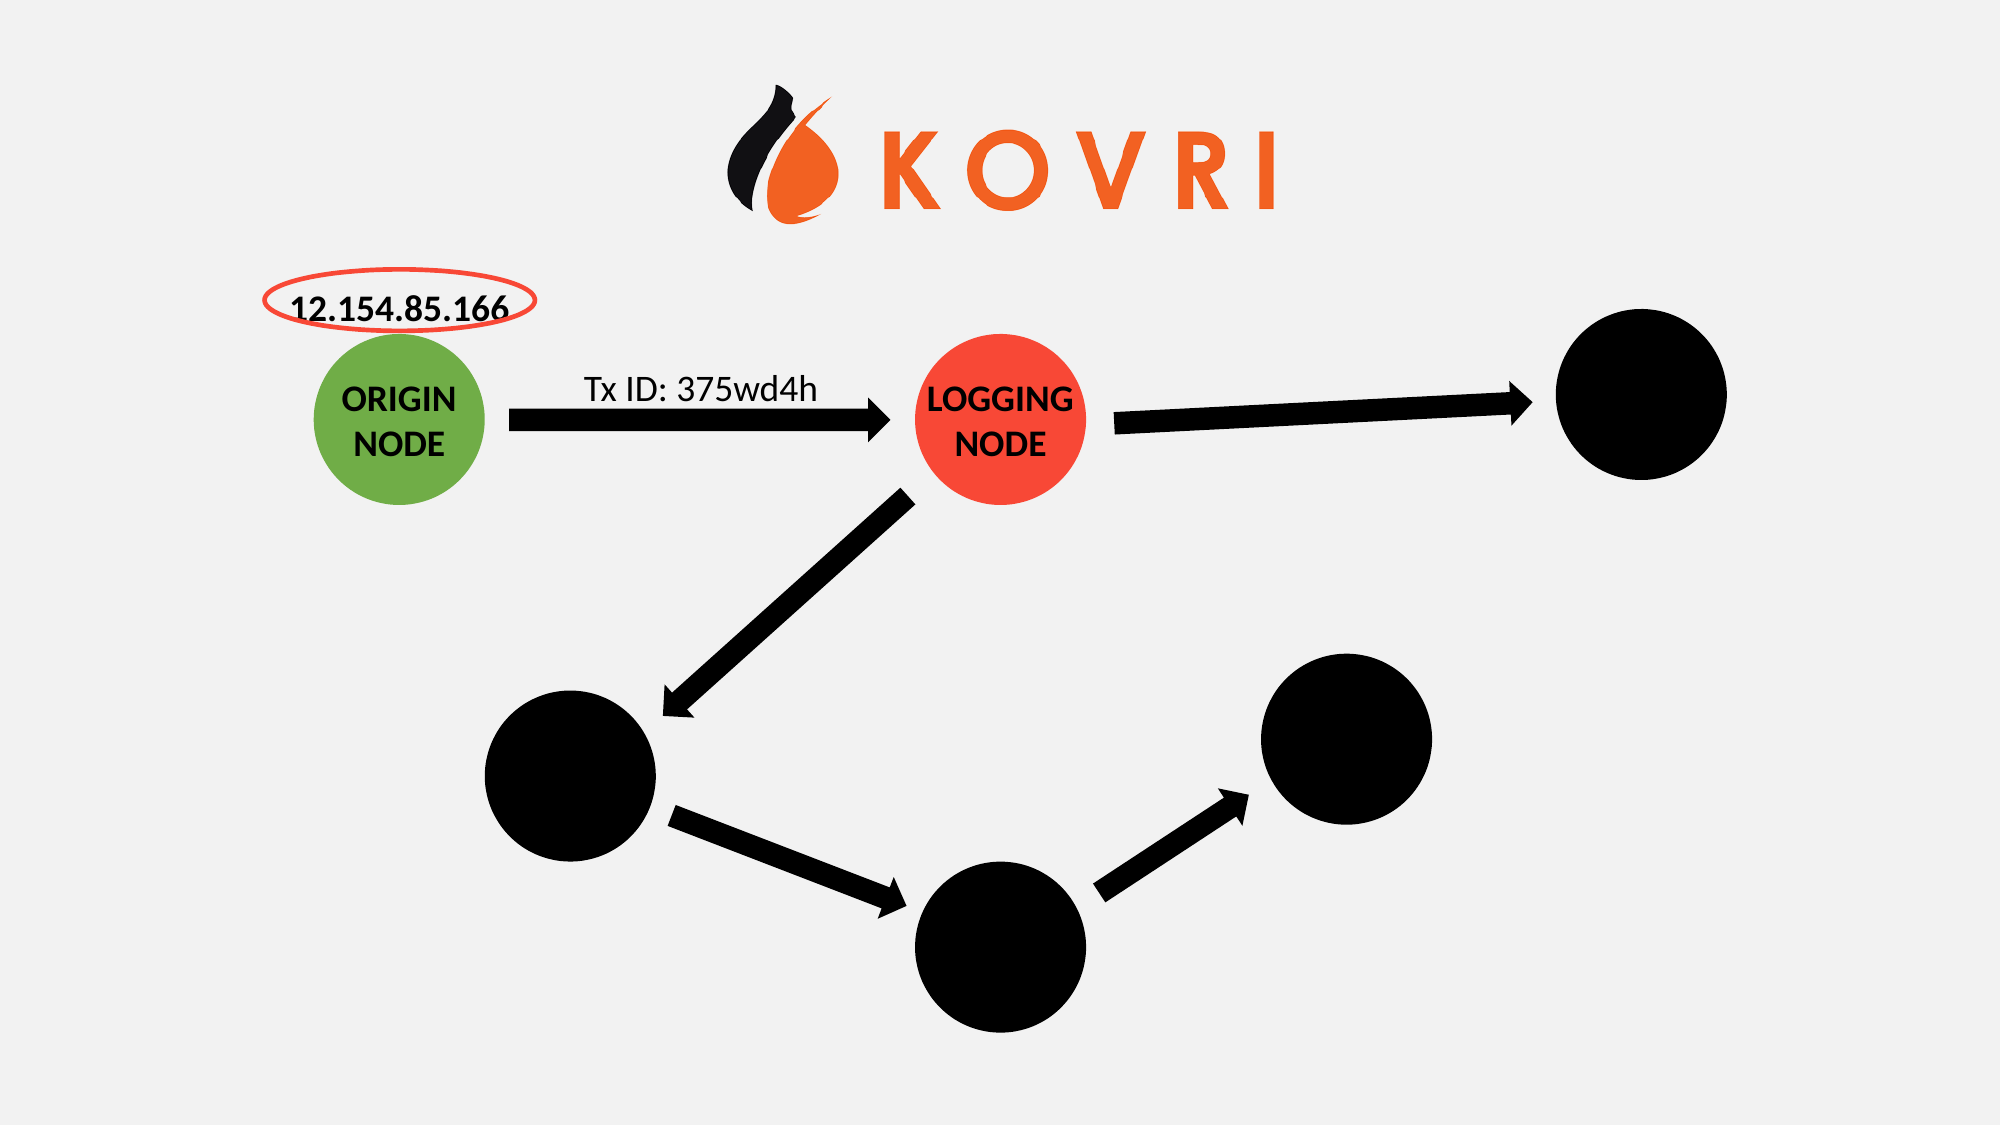

12.154.85.166
Tx ID: 375wd4h
ORIGIN
NODE
LOGGING
NODE